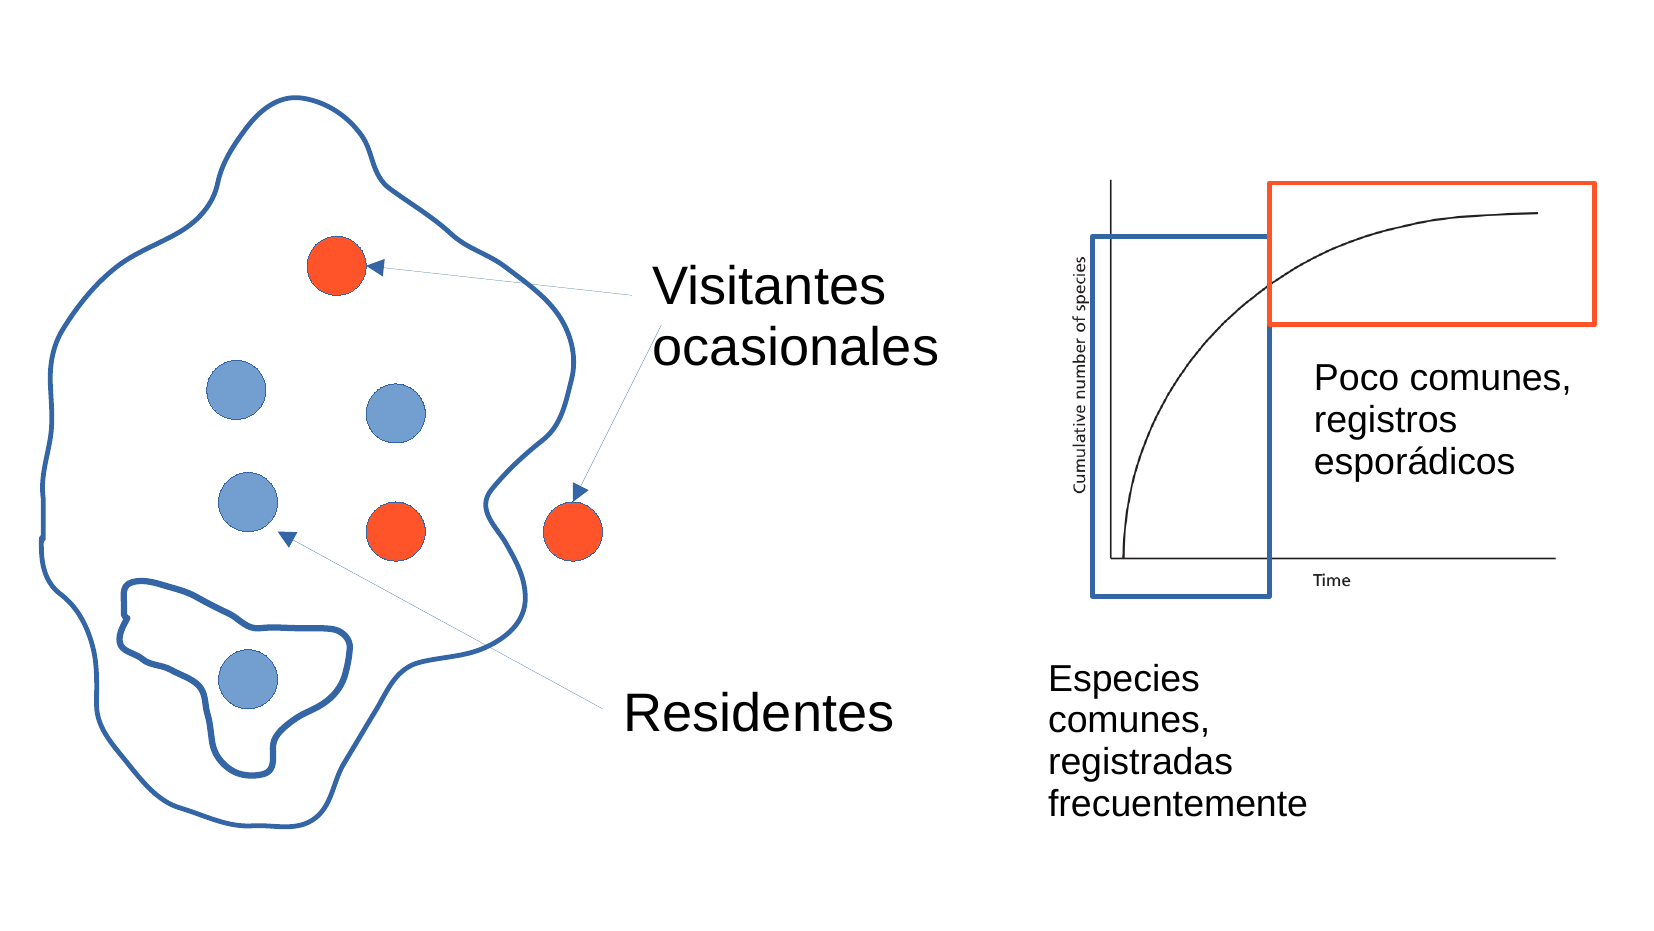

Visitantes ocasionales
Poco comunes, registros esporádicos
Especies comunes, registradas frecuentemente
Residentes